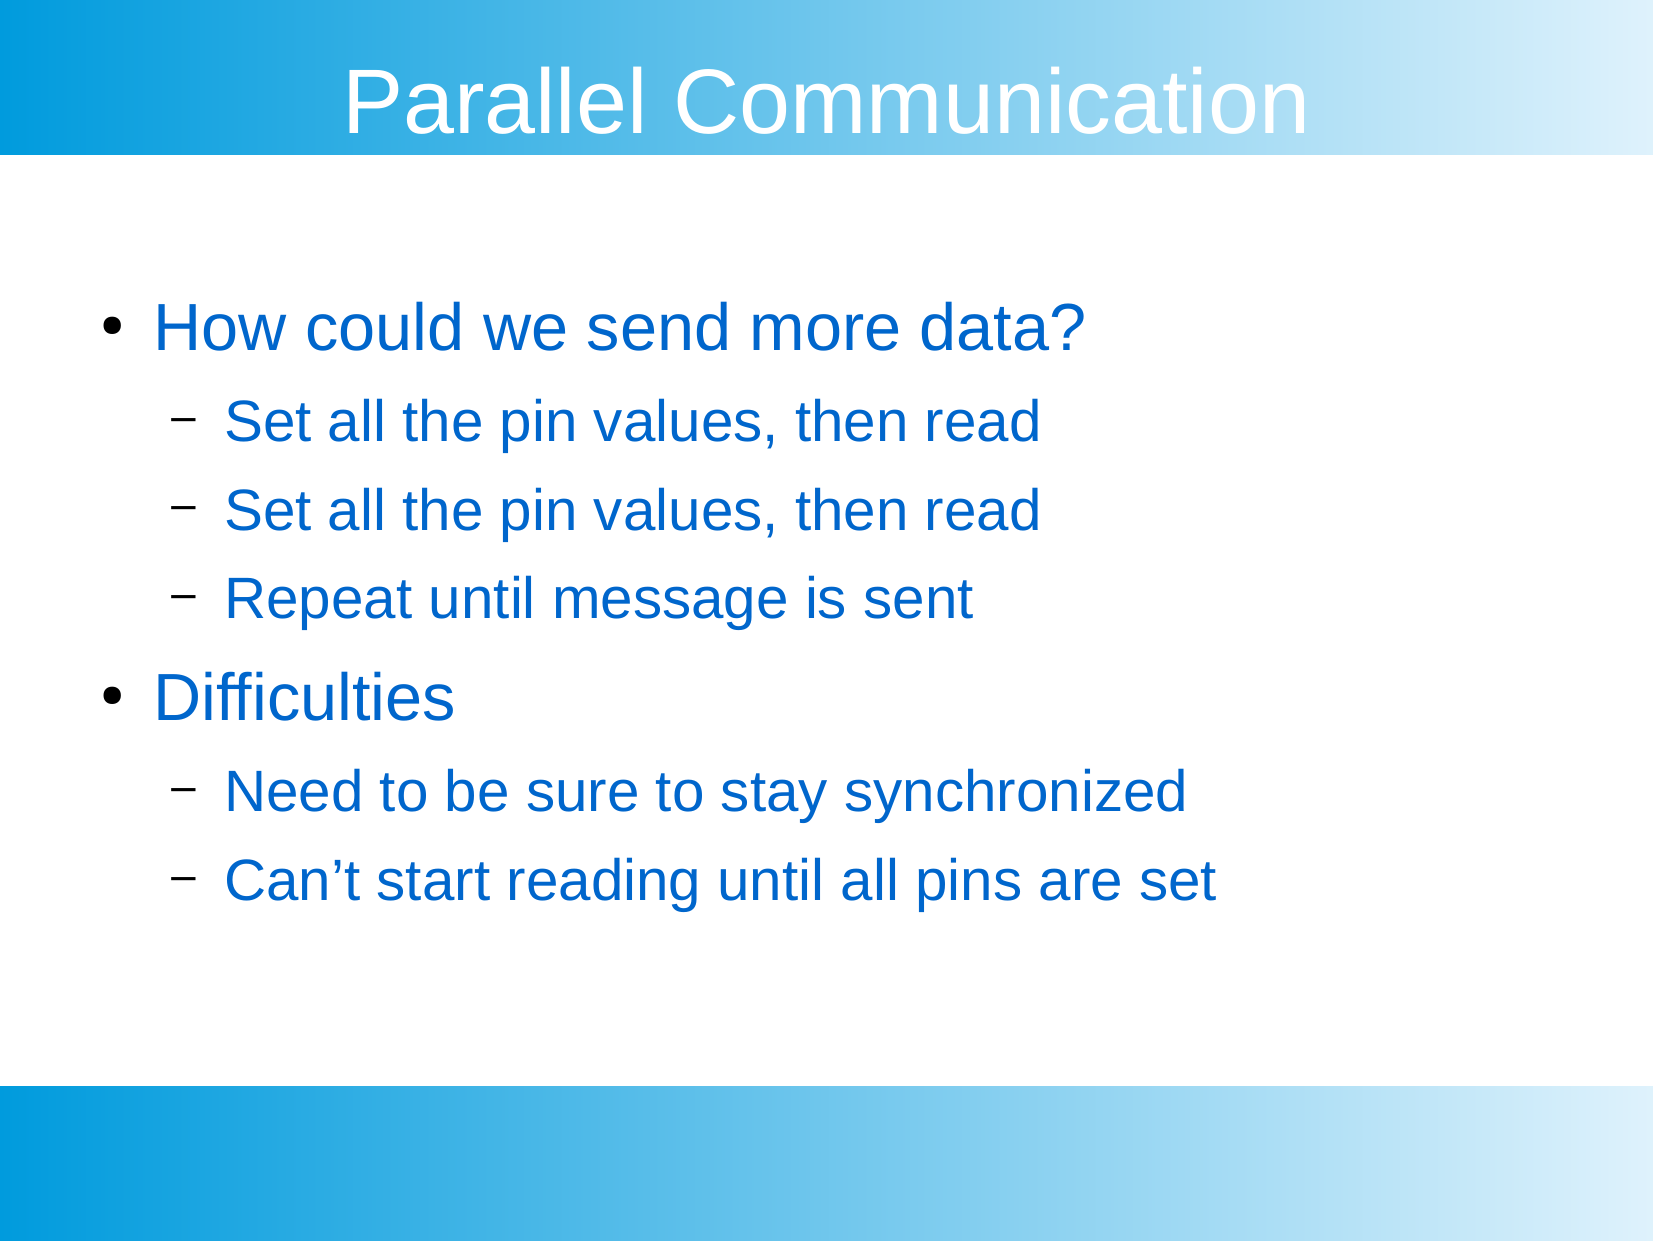

# Parallel Communication
How could we send more data?
Set all the pin values, then read
Set all the pin values, then read
Repeat until message is sent
Difficulties
Need to be sure to stay synchronized
Can’t start reading until all pins are set